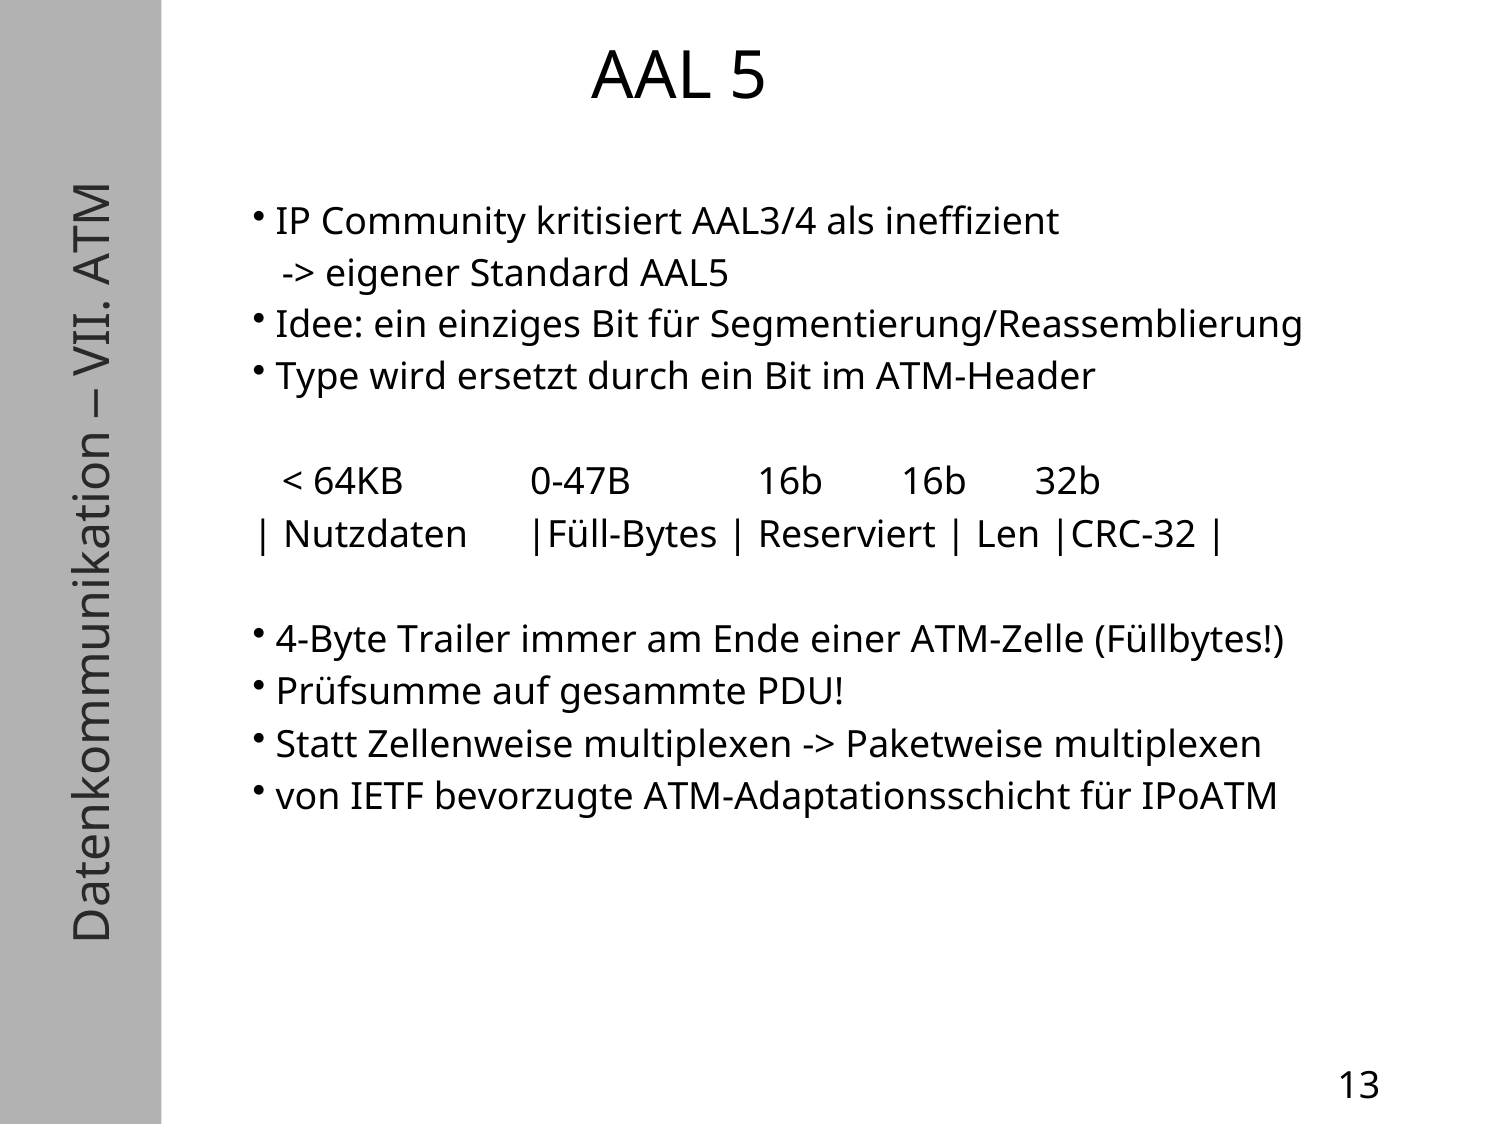

AAL 5
 IP Community kritisiert AAL3/4 als ineffizient
 -> eigener Standard AAL5
 Idee: ein einziges Bit für Segmentierung/Reassemblierung
 Type wird ersetzt durch ein Bit im ATM-Header
 < 64KB 0-47B 16b 16b 32b
| Nutzdaten |Füll-Bytes | Reserviert | Len |CRC-32 |
 4-Byte Trailer immer am Ende einer ATM-Zelle (Füllbytes!)
 Prüfsumme auf gesammte PDU!
 Statt Zellenweise multiplexen -> Paketweise multiplexen
 von IETF bevorzugte ATM-Adaptationsschicht für IPoATM
Datenkommunikation – VII. ATM